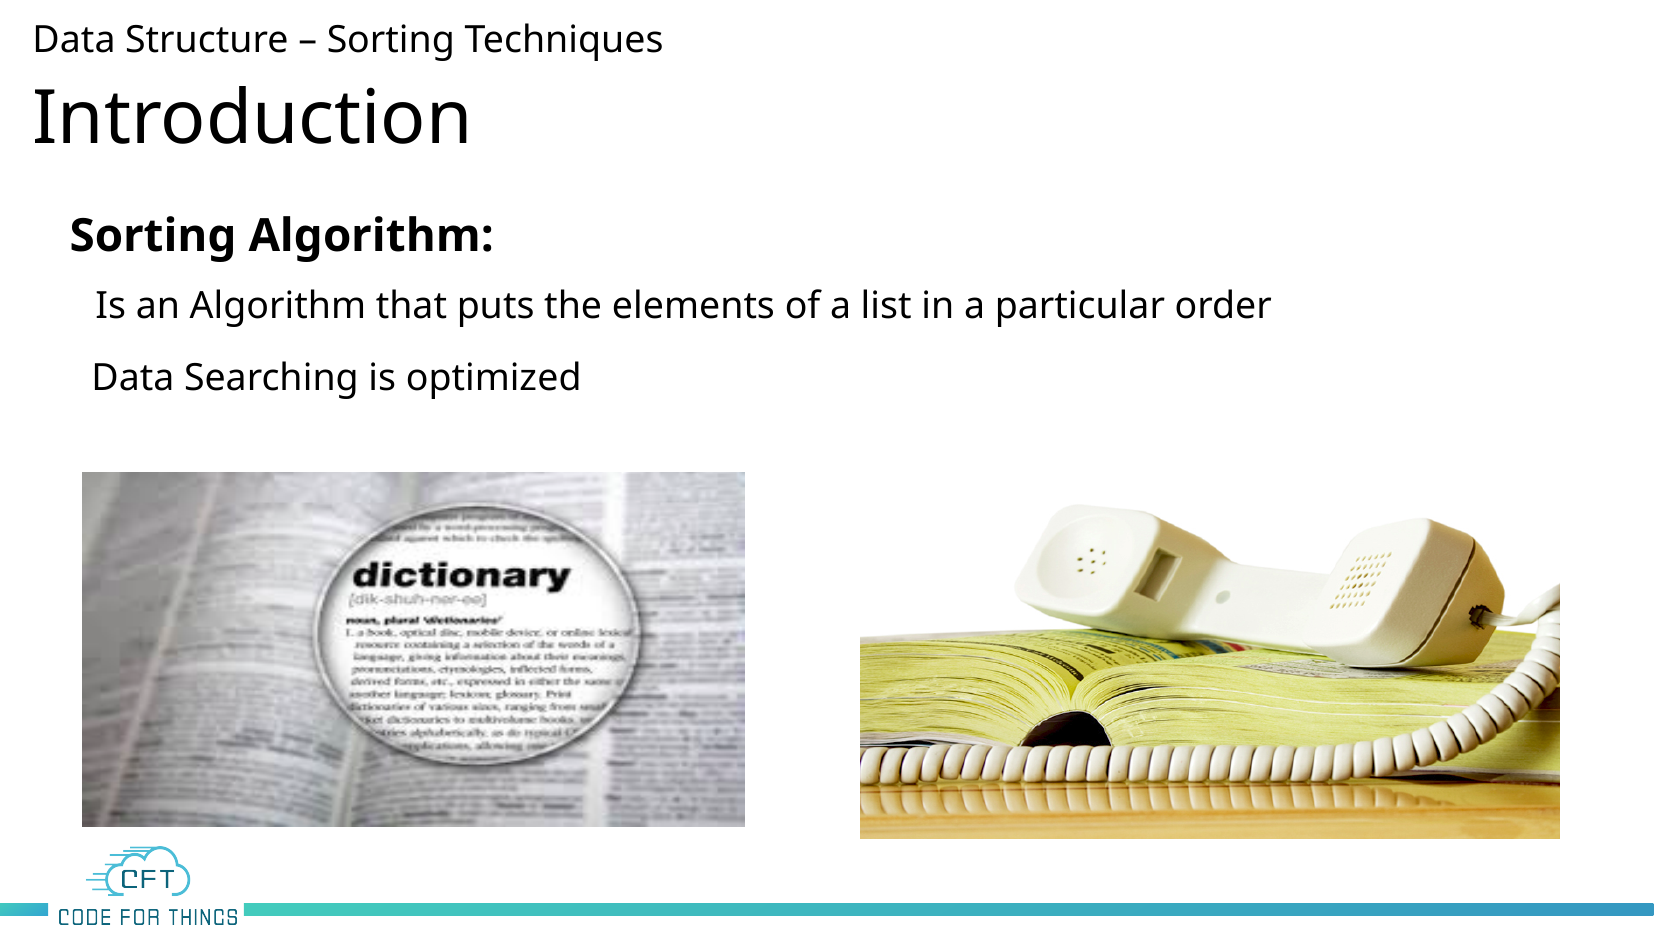

# Data Structure – Sorting Techniques Introduction
 Sorting Algorithm:
 Is an Algorithm that puts the elements of a list in a particular order
Data Searching is optimized